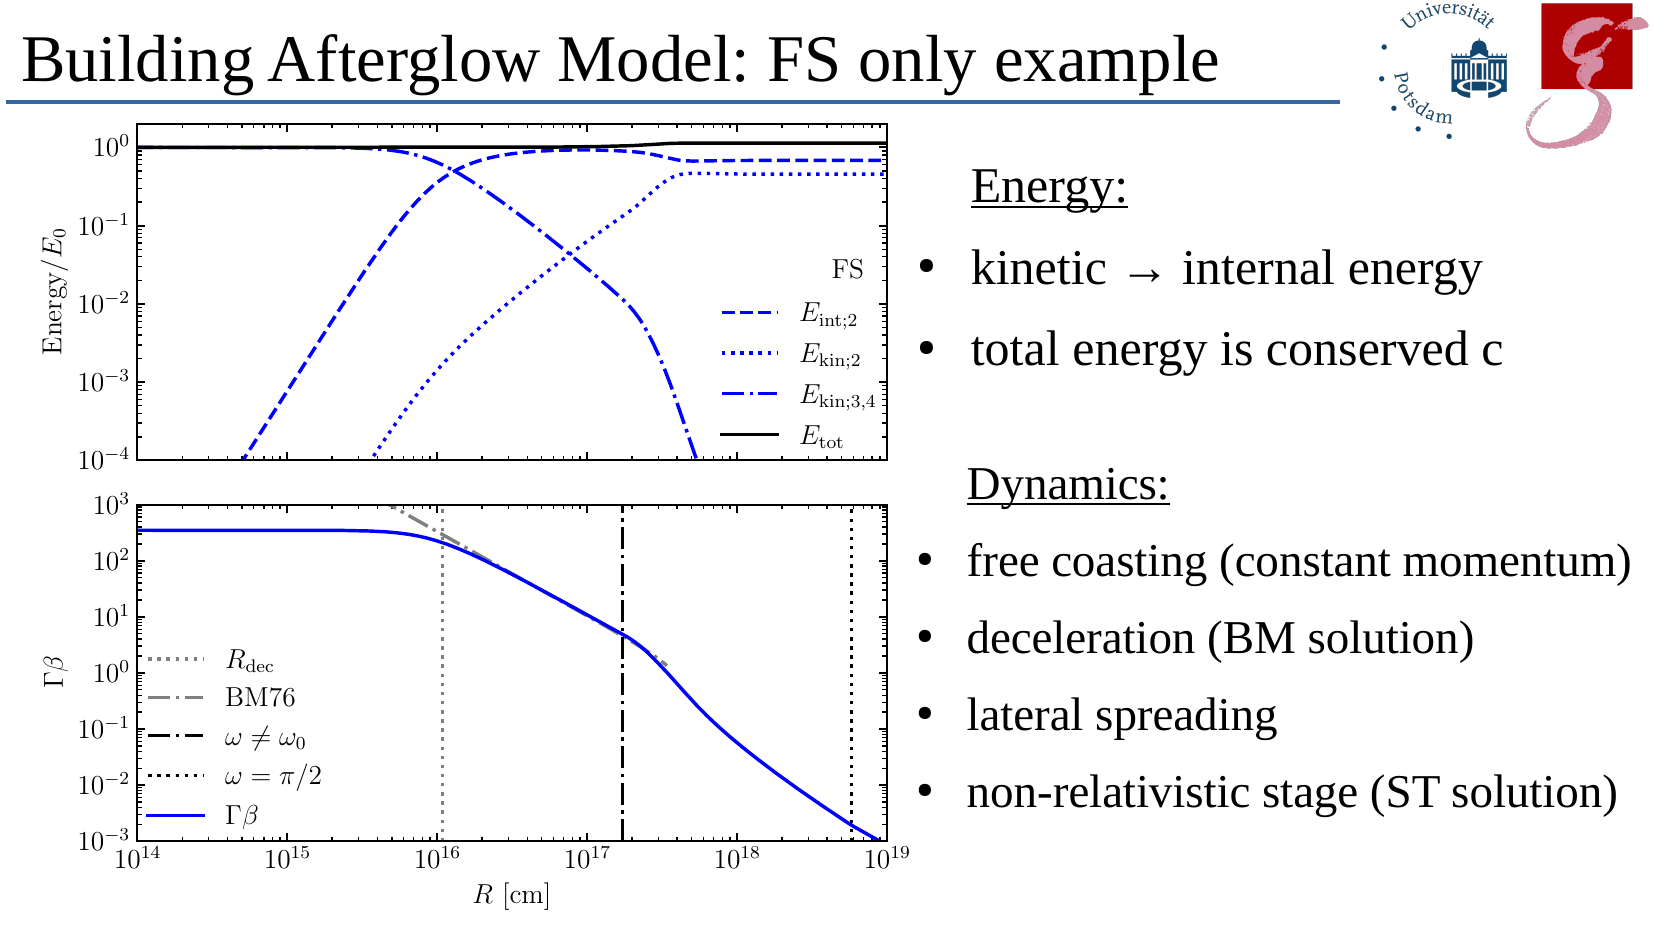

# Building Afterglow Model: FS only example
Energy:
kinetic → internal energy
total energy is conserved c
Dynamics:
free coasting (constant momentum)
deceleration (BM solution)
lateral spreading
non-relativistic stage (ST solution)